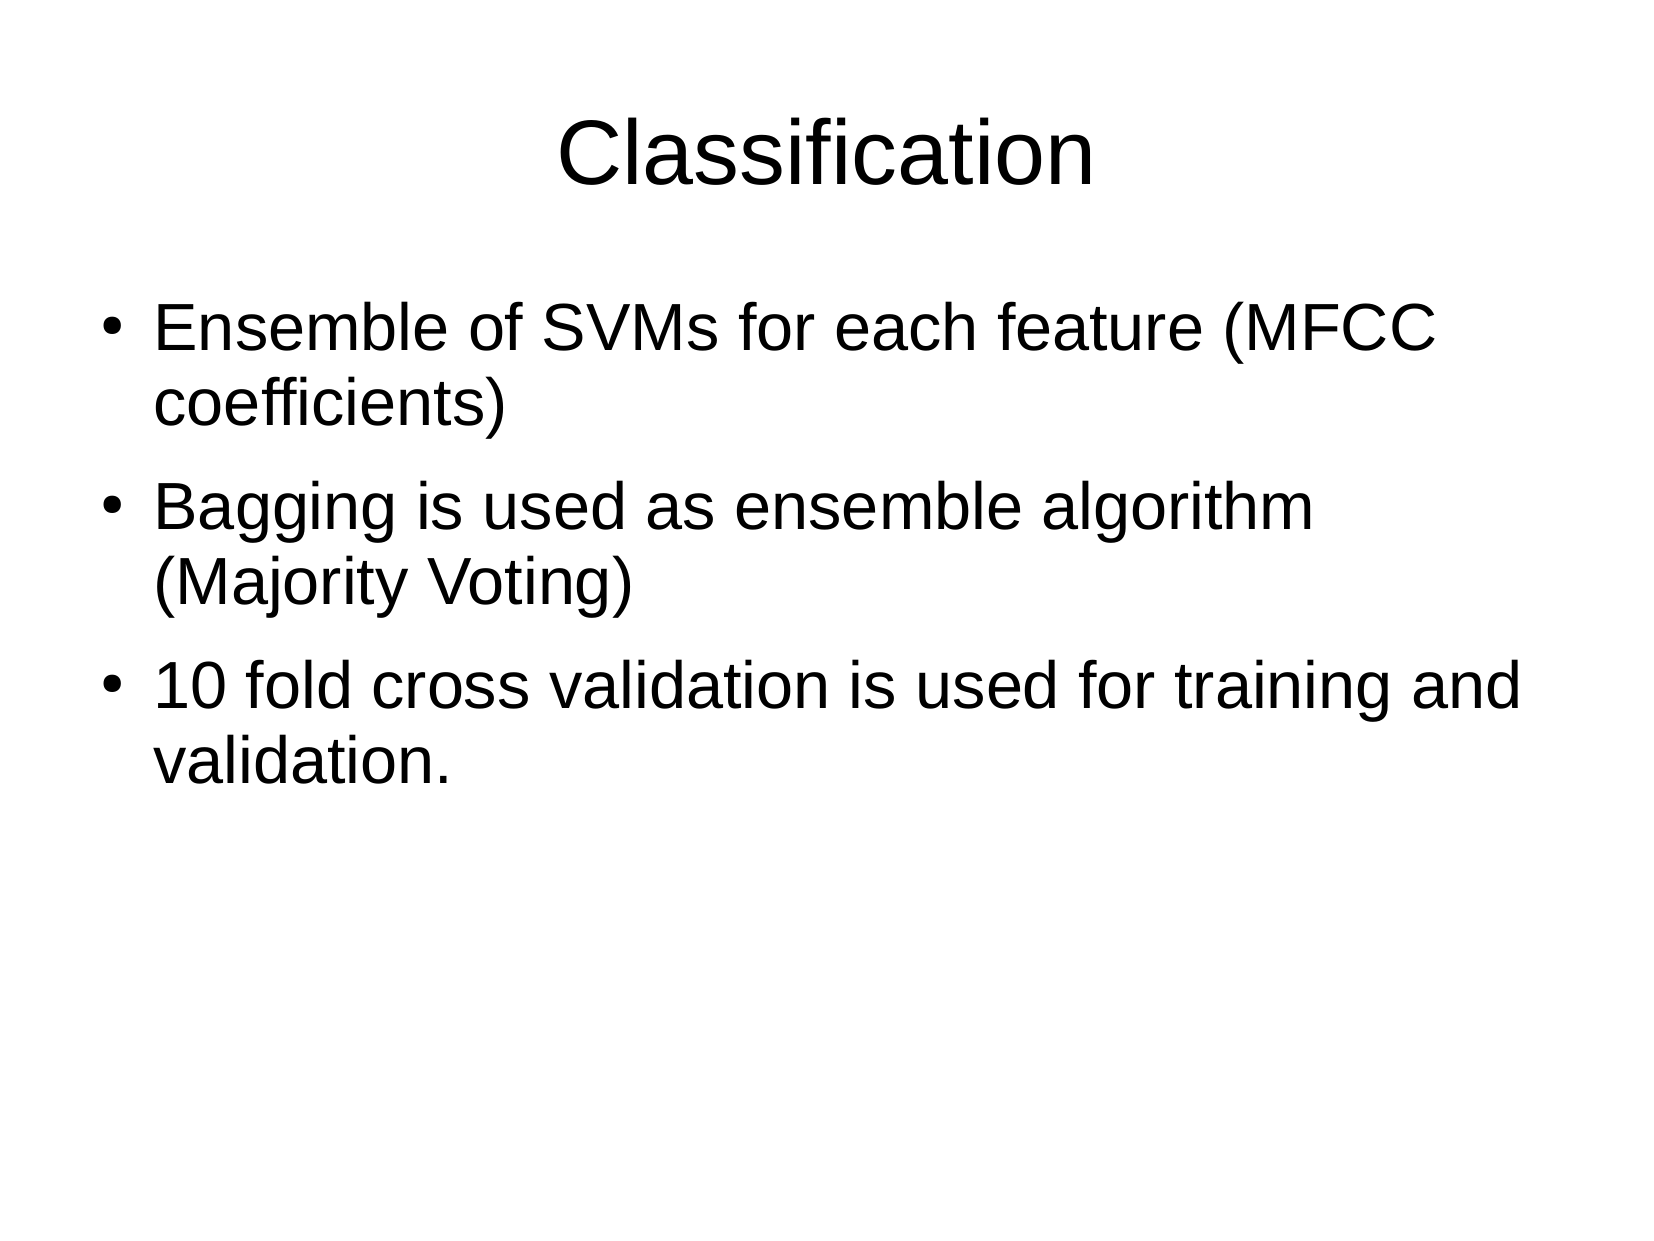

# Classification
Ensemble of SVMs for each feature (MFCC coefficients)
Bagging is used as ensemble algorithm (Majority Voting)
10 fold cross validation is used for training and validation.